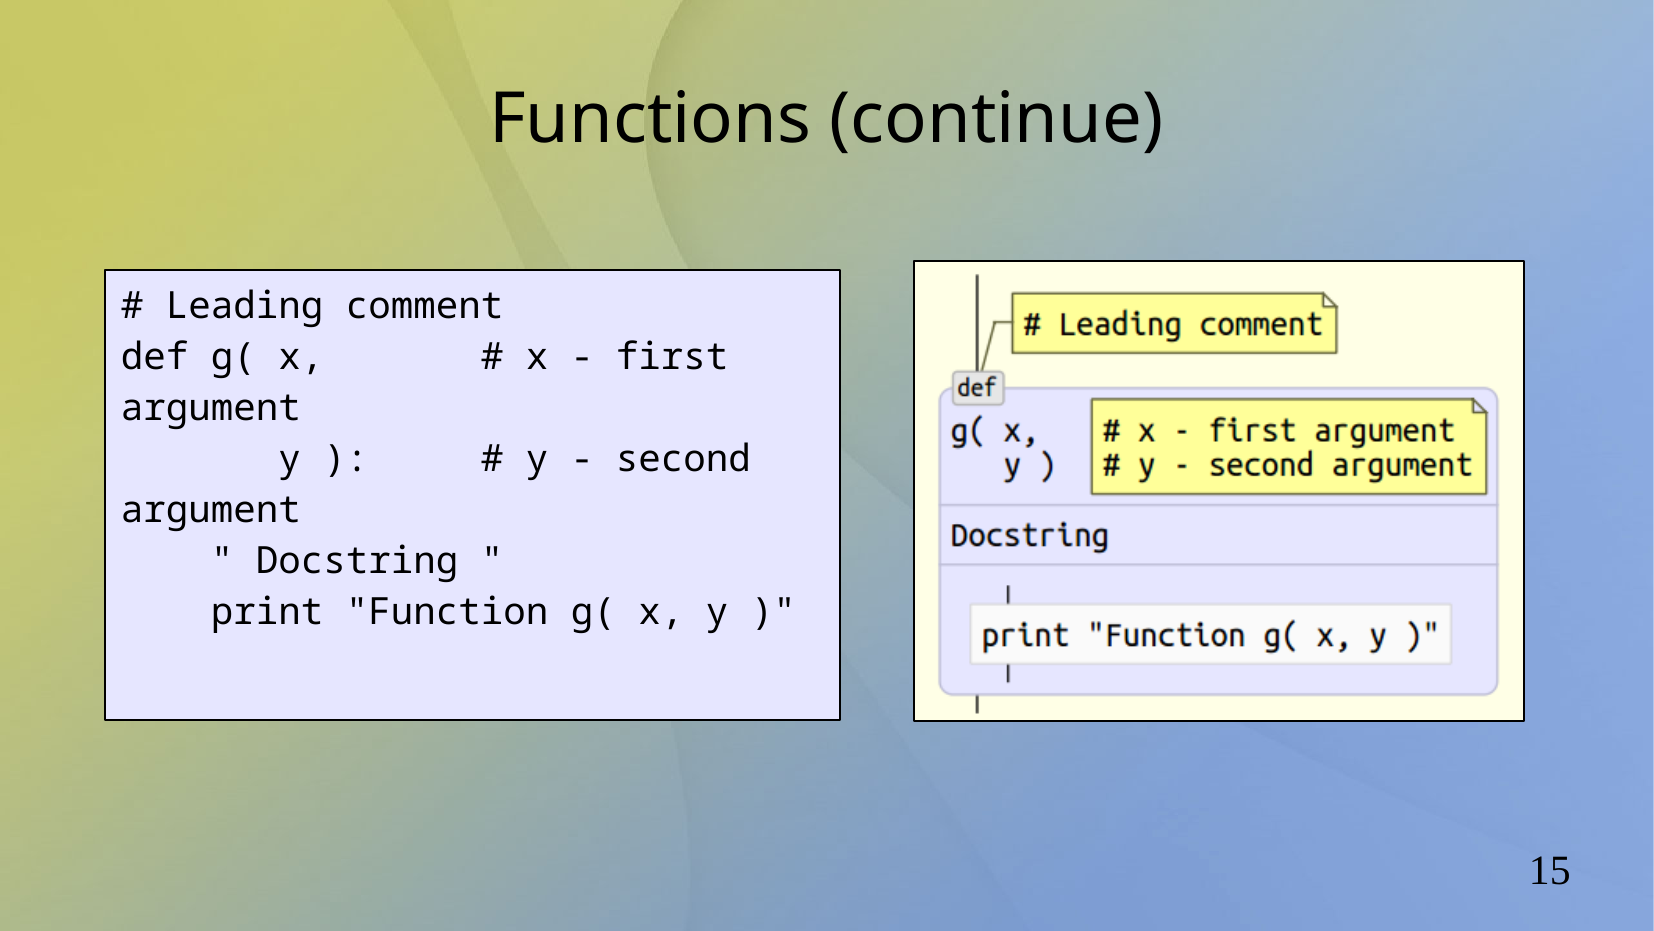

# Functions (continue)
# Leading comment
def g( x, # x - first argument
 y ): # y - second argument
 " Docstring "
 print "Function g( x, y )"
15